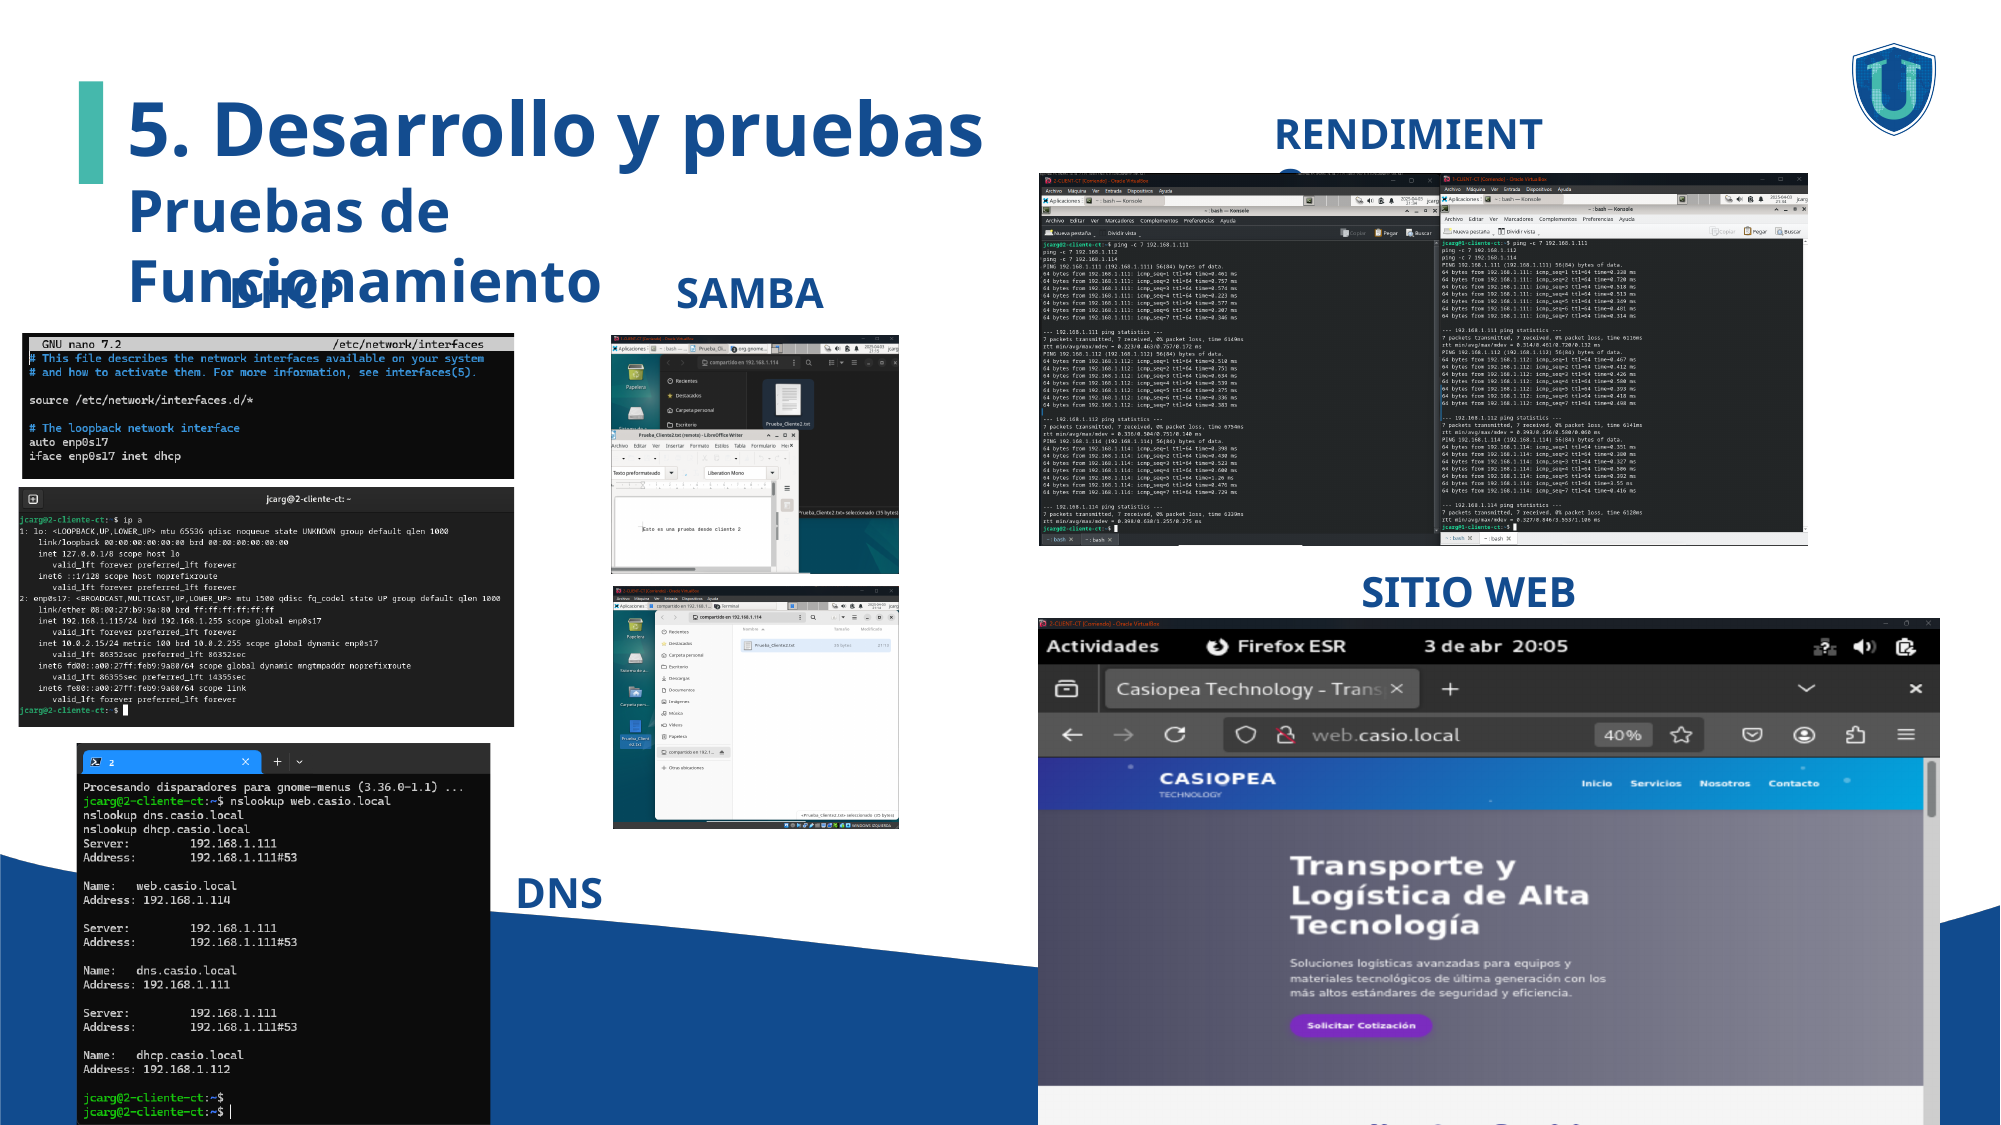

5. Desarrollo y pruebas
RENDIMIENTO
Pruebas de Funcionamiento
DHCP
SAMBA
SITIO WEB
DNS